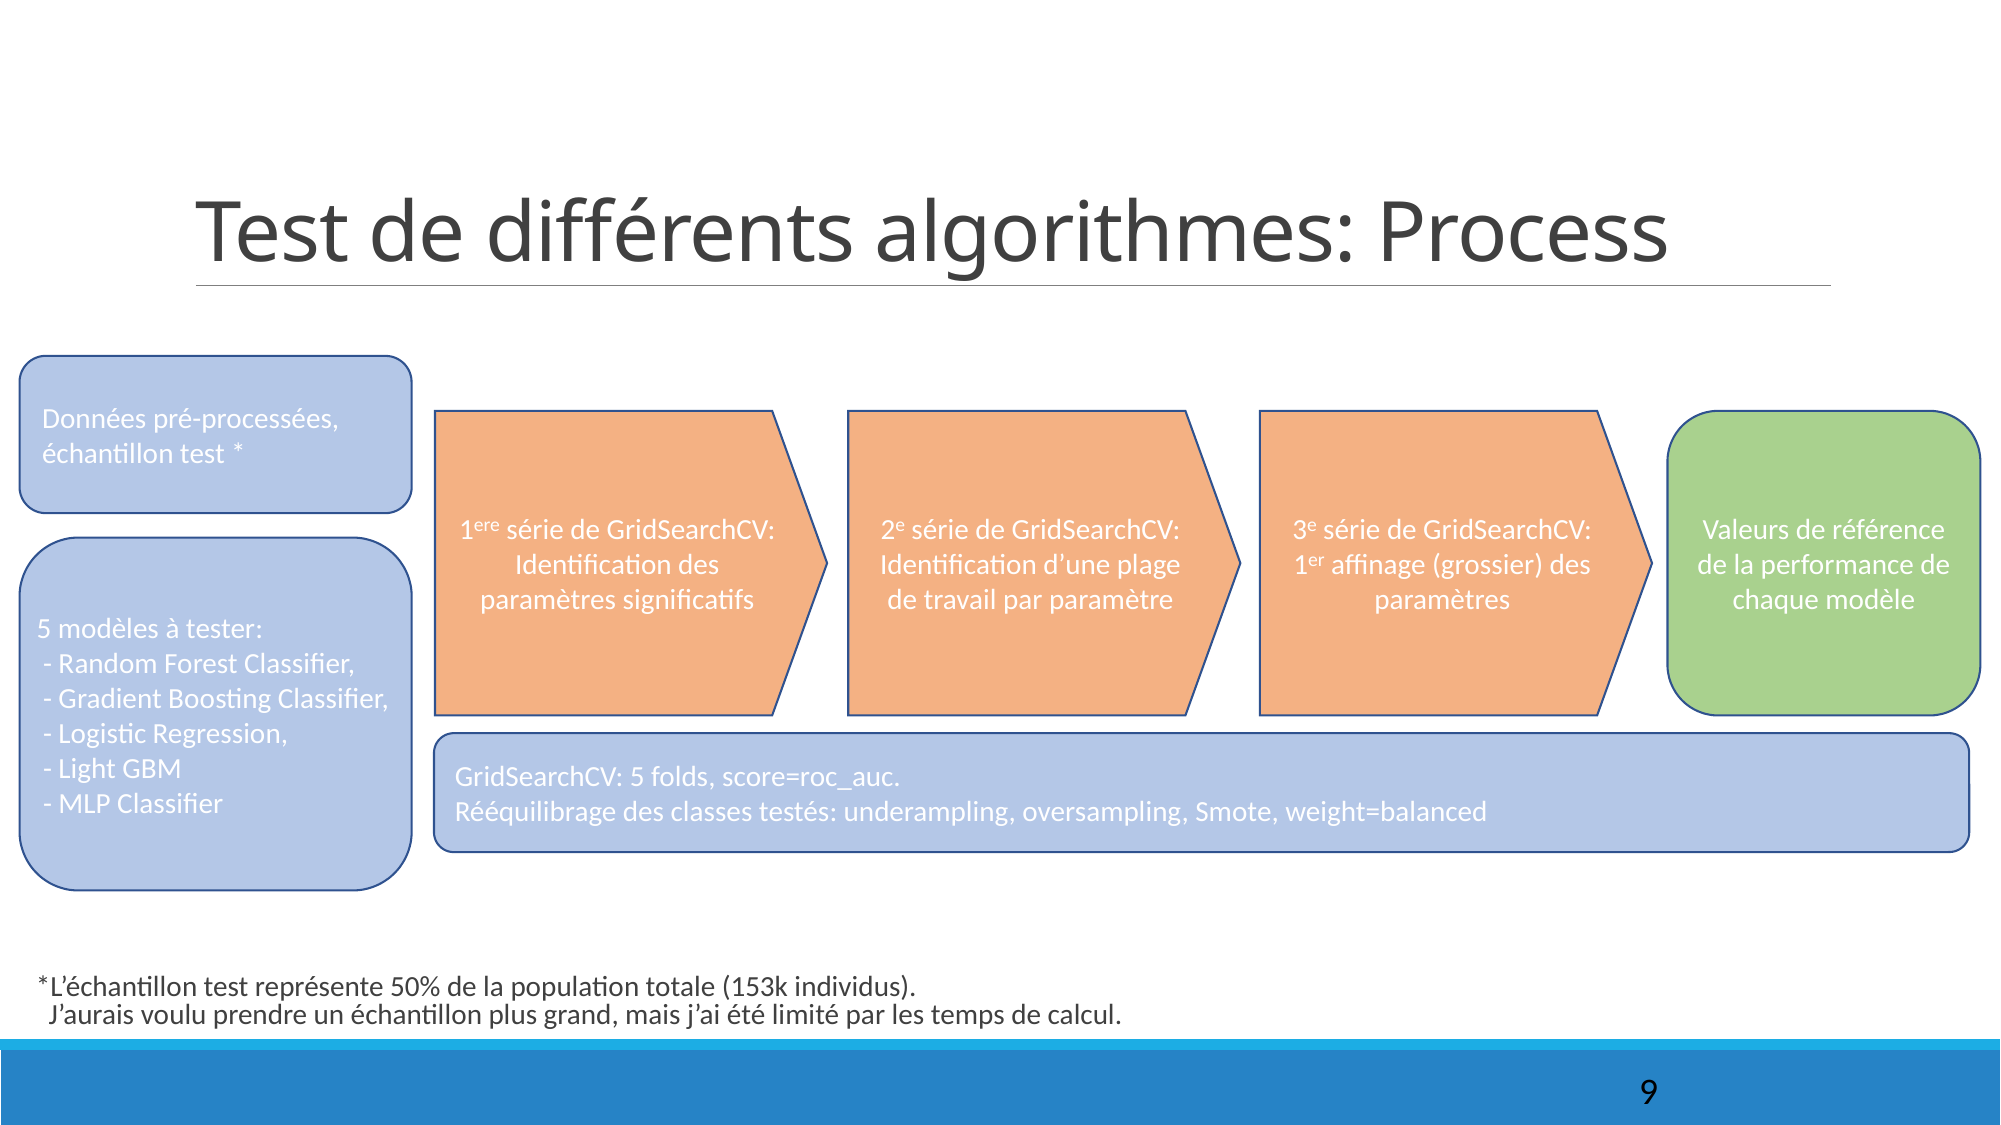

# Test de différents algorithmes: Process
Données pré-processées, échantillon test *
1ere série de GridSearchCV:
Identification des paramètres significatifs
2e série de GridSearchCV:
Identification d’une plage de travail par paramètre
3e série de GridSearchCV:
1er affinage (grossier) des paramètres
Valeurs de référence de la performance de chaque modèle
5 modèles à tester:
 - Random Forest Classifier,
 - Gradient Boosting Classifier,
 - Logistic Regression,
 - Light GBM
 - MLP Classifier
GridSearchCV: 5 folds, score=roc_auc.
Rééquilibrage des classes testés: underampling, oversampling, Smote, weight=balanced
*L’échantillon test représente 50% de la population totale (153k individus).
 J’aurais voulu prendre un échantillon plus grand, mais j’ai été limité par les temps de calcul.